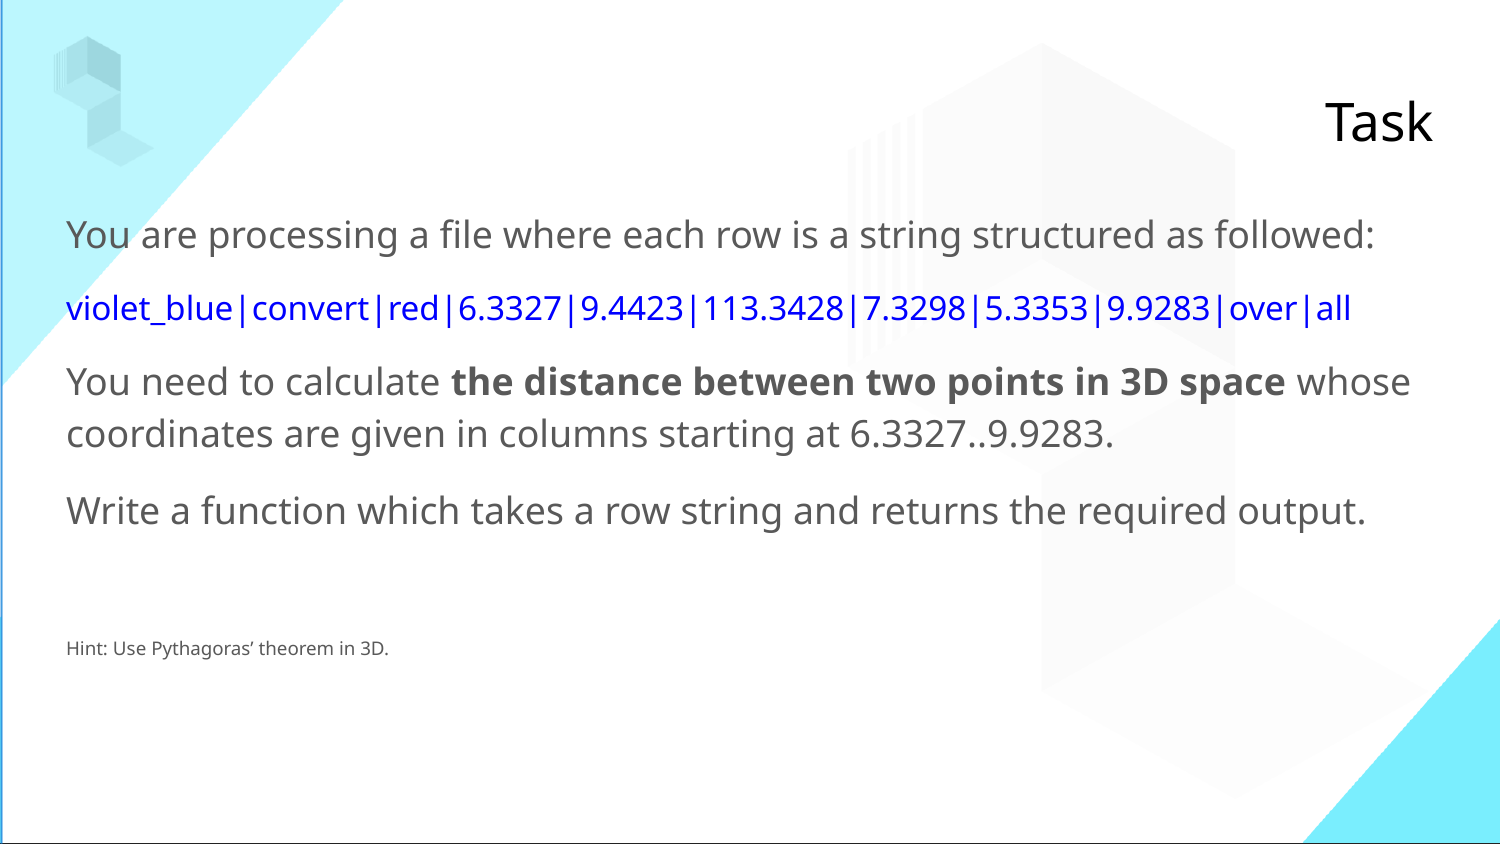

# Task
You are processing a file where each row is a string structured as followed:
violet_blue|convert|red|6.3327|9.4423|113.3428|7.3298|5.3353|9.9283|over|all
You need to calculate the distance between two points in 3D space whose coordinates are given in columns starting at 6.3327..9.9283.
Write a function which takes a row string and returns the required output.
Hint: Use Pythagoras’ theorem in 3D.